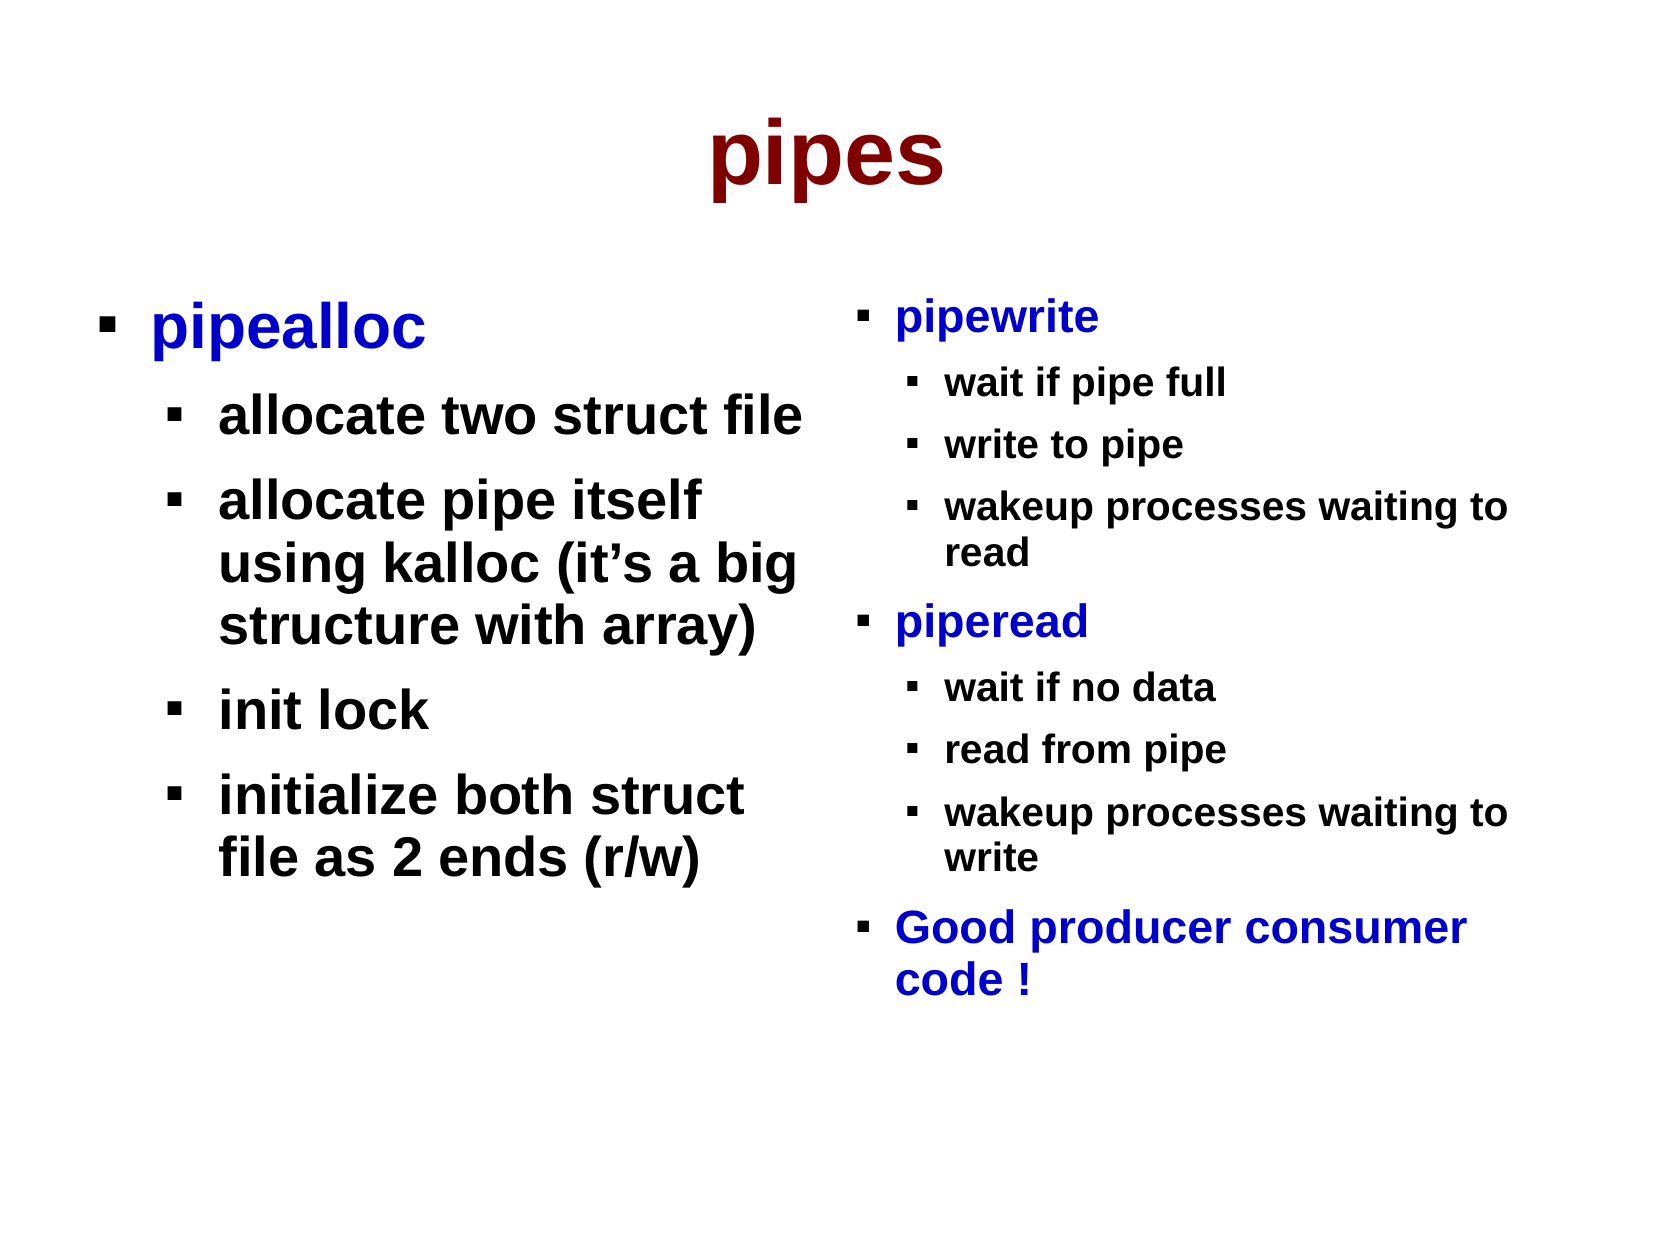

# pipes
pipealloc
allocate two struct file
allocate pipe itself using kalloc (it’s a big structure with array)
init lock
initialize both struct file as 2 ends (r/w)
pipewrite
wait if pipe full
write to pipe
wakeup processes waiting to read
piperead
wait if no data
read from pipe
wakeup processes waiting to write
Good producer consumer code !